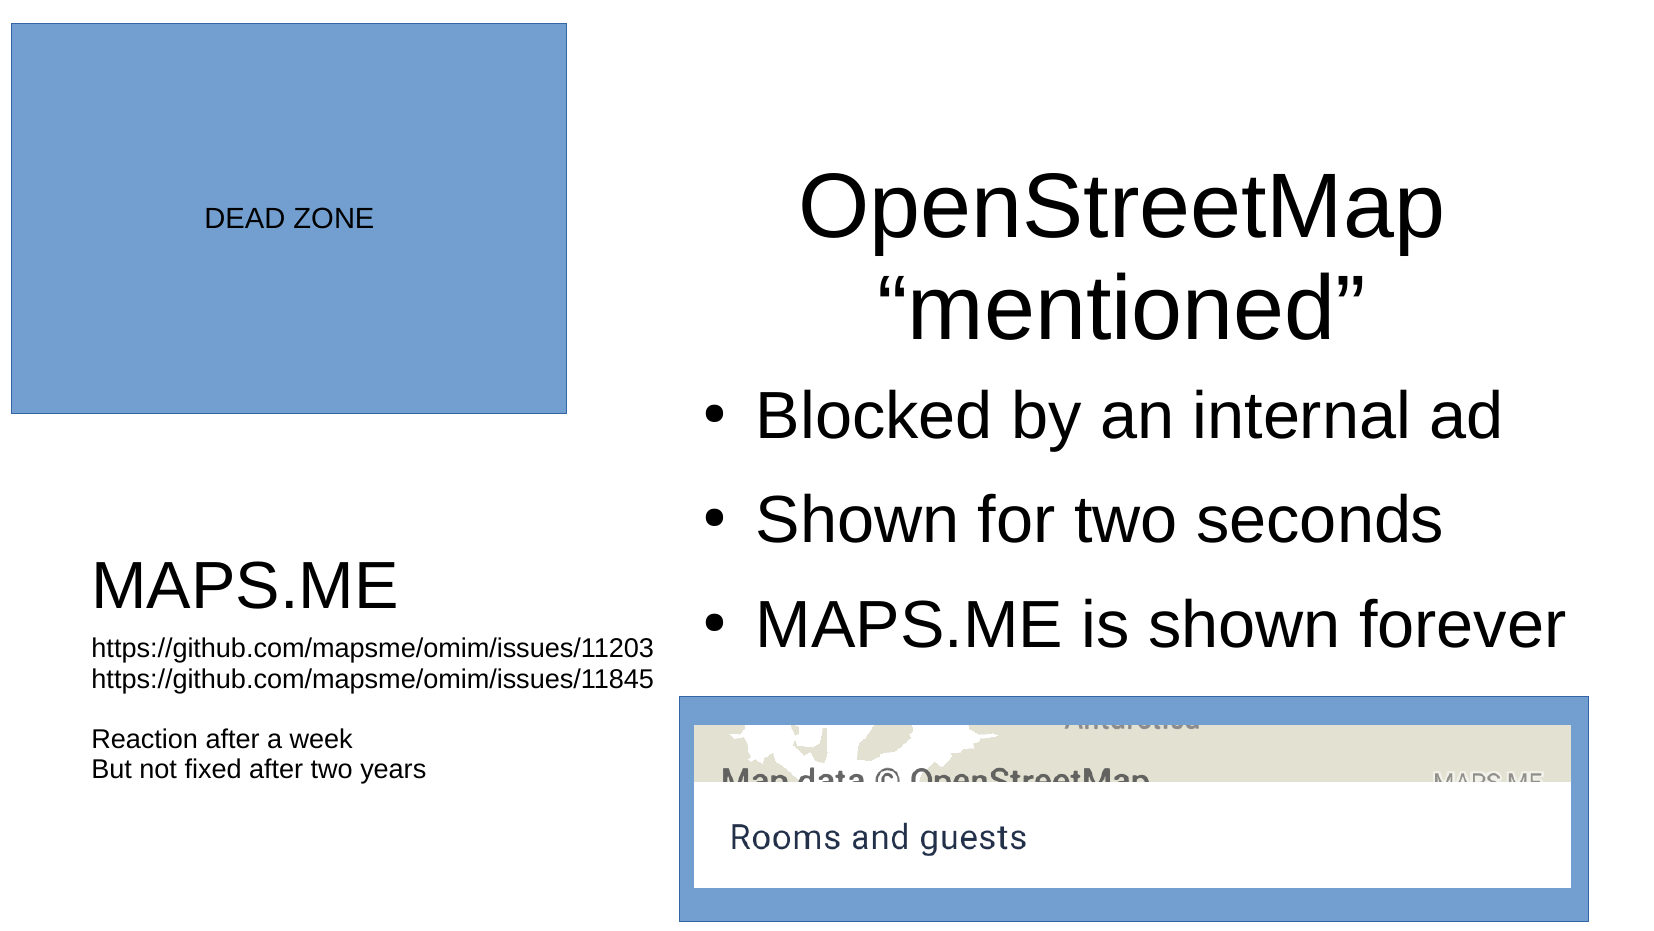

# OpenStreetMap “mentioned”
Blocked by an internal ad
Shown for two seconds
MAPS.ME is shown forever
MAPS.ME
https://github.com/mapsme/omim/issues/11203 https://github.com/mapsme/omim/issues/11845
Reaction after a week
But not fixed after two years